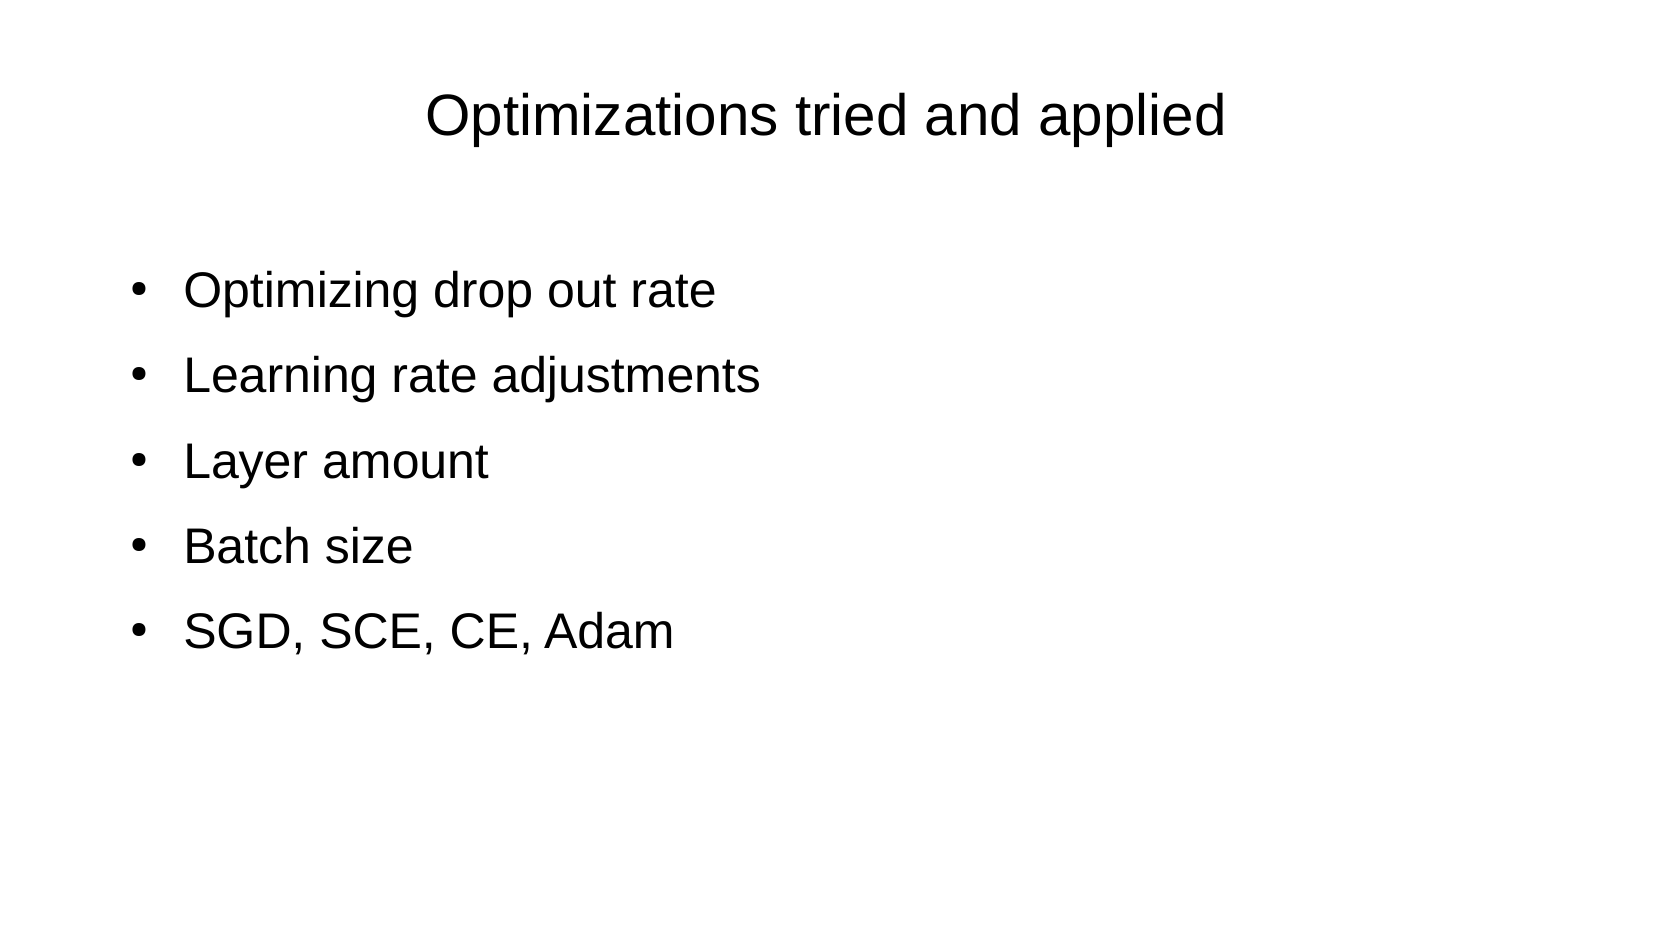

# Optimizations tried and applied
Optimizing drop out rate
Learning rate adjustments
Layer amount
Batch size
SGD, SCE, CE, Adam